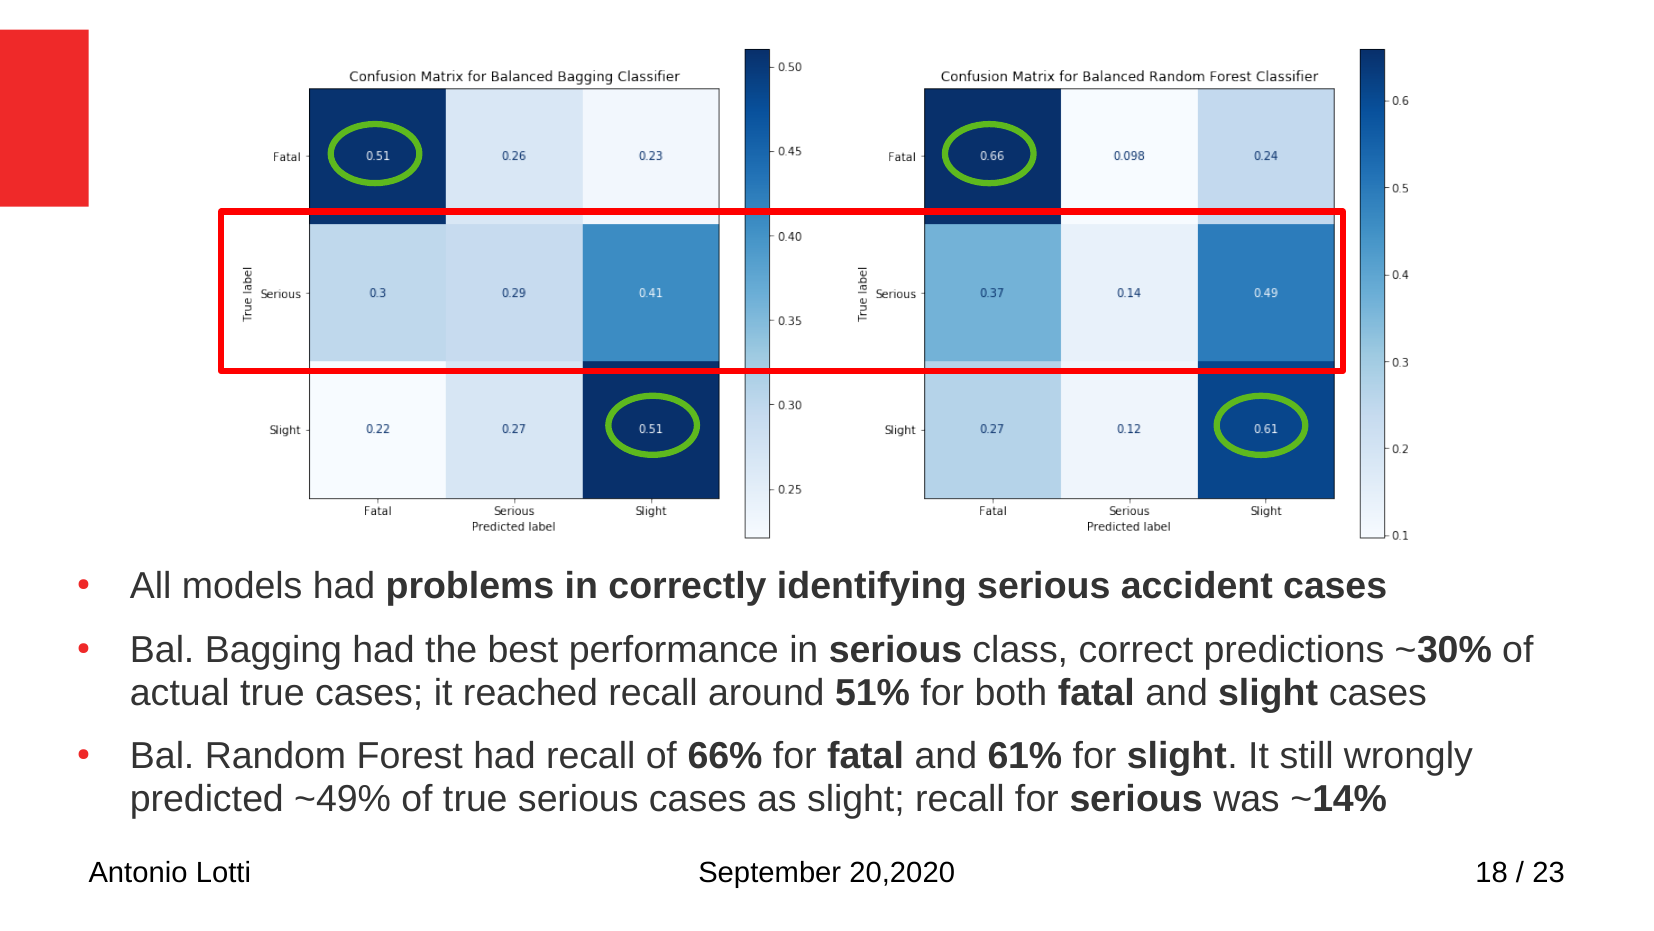

# All models had problems in correctly identifying serious accident cases
Bal. Bagging had the best performance in serious class, correct predictions ~30% of actual true cases; it reached recall around 51% for both fatal and slight cases
Bal. Random Forest had recall of 66% for fatal and 61% for slight. It still wrongly predicted ~49% of true serious cases as slight; recall for serious was ~14%
18